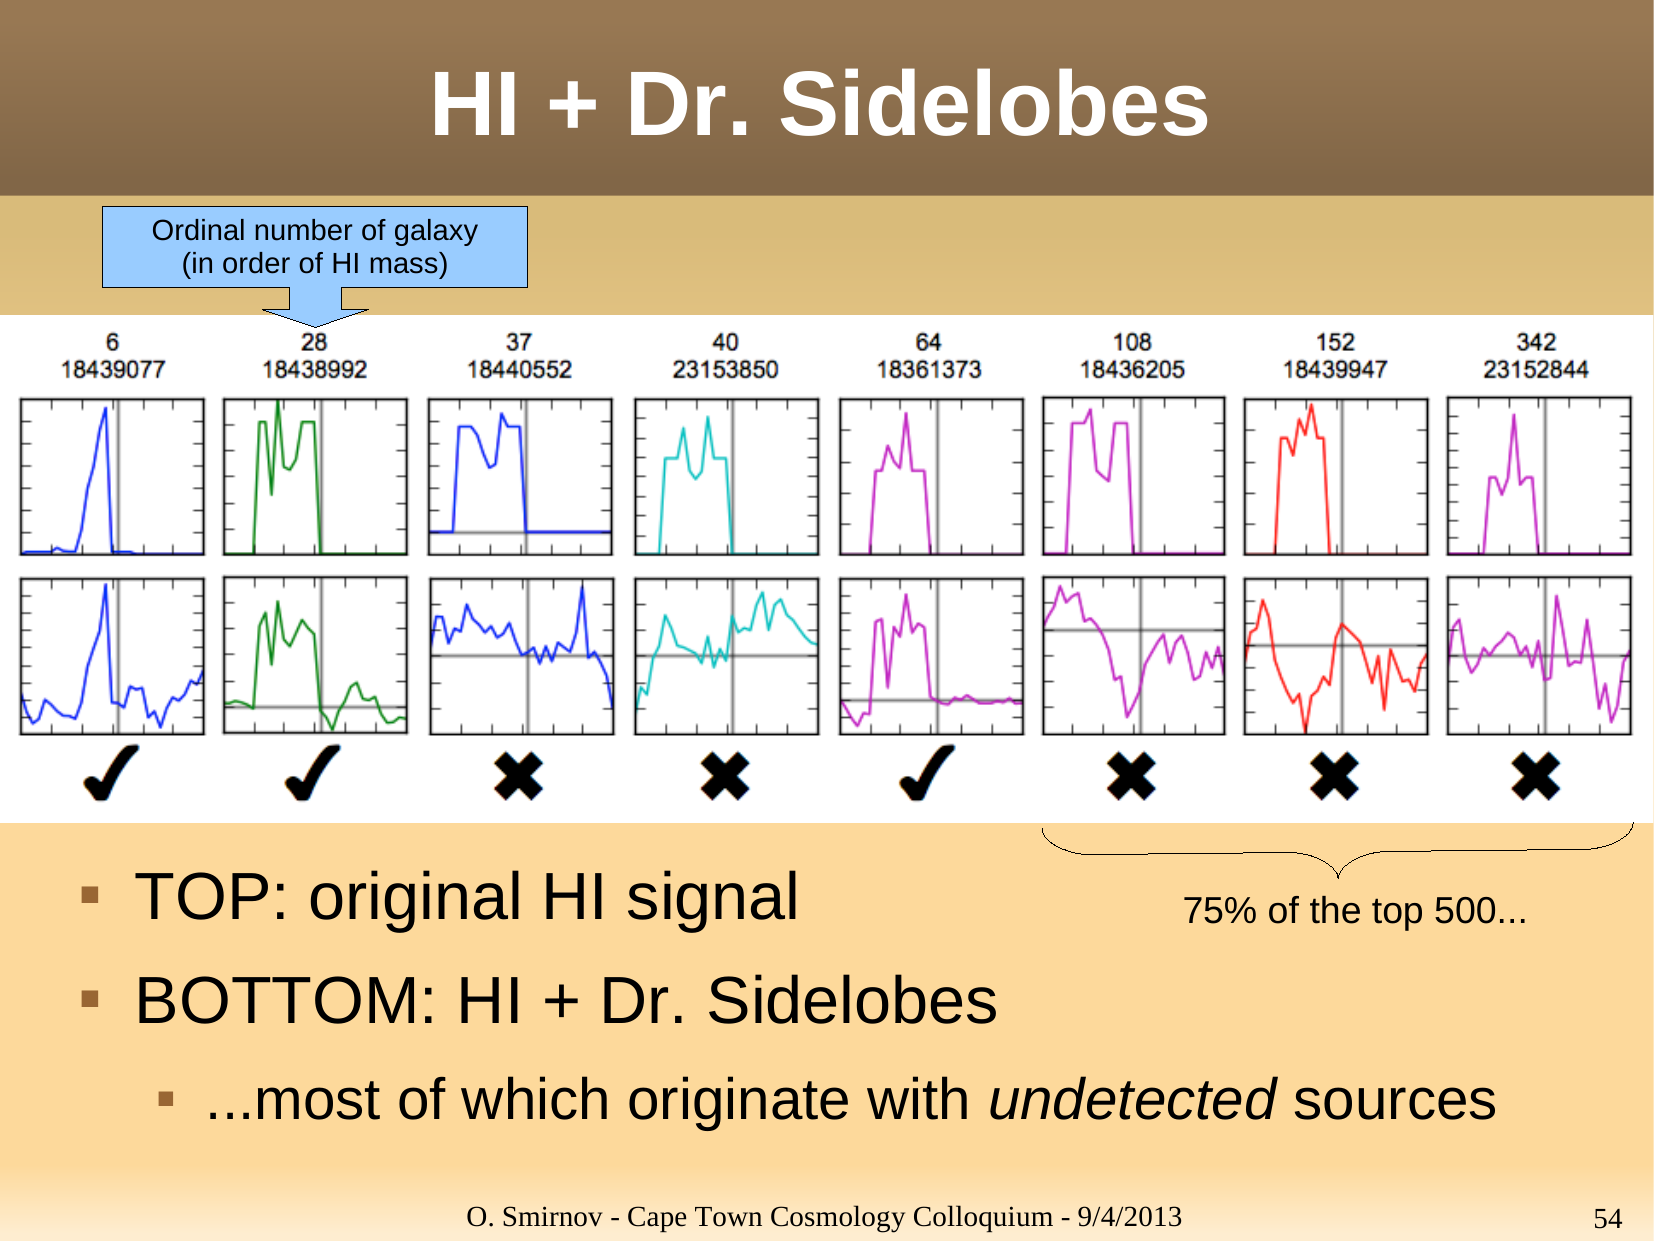

# HI + Dr. Sidelobes
Ordinal number of galaxy
(in order of HI mass)
TOP: original HI signal
BOTTOM: HI + Dr. Sidelobes
...most of which originate with undetected sources
75% of the top 500...
O. Smirnov - Cape Town Cosmology Colloquium - 9/4/2013
54